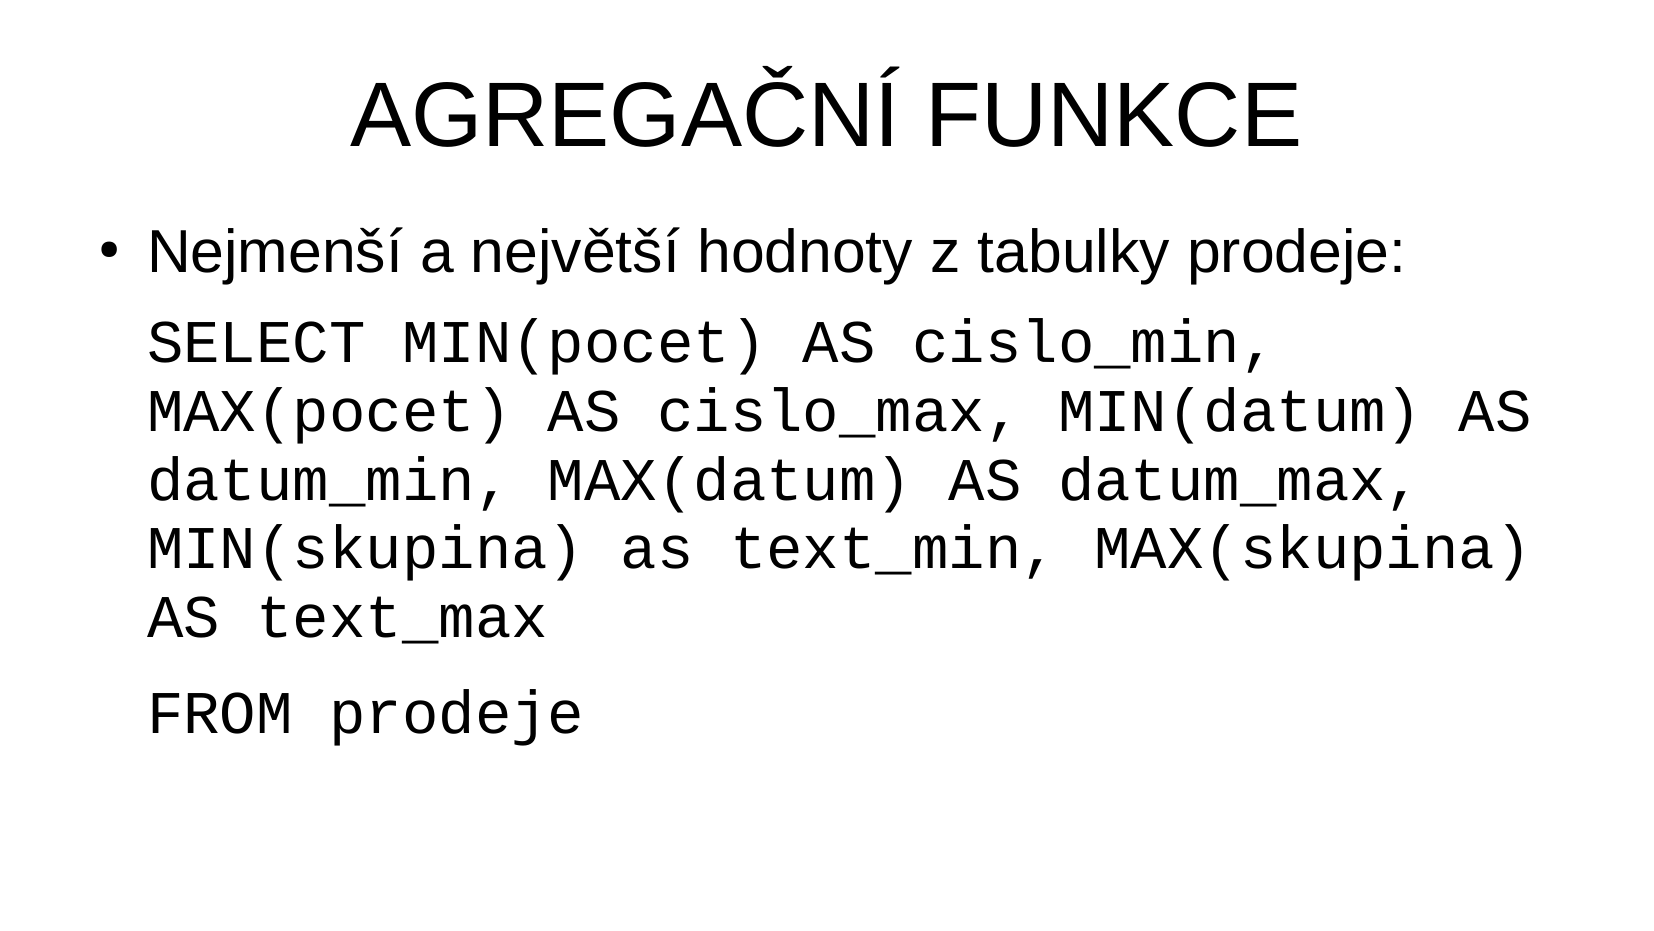

# AGREGAČNÍ FUNKCE
Nejmenší a největší hodnoty z tabulky prodeje:
SELECT MIN(pocet) AS cislo_min, MAX(pocet) AS cislo_max, MIN(datum) AS datum_min, MAX(datum) AS datum_max, MIN(skupina) as text_min, MAX(skupina) AS text_max
FROM prodeje